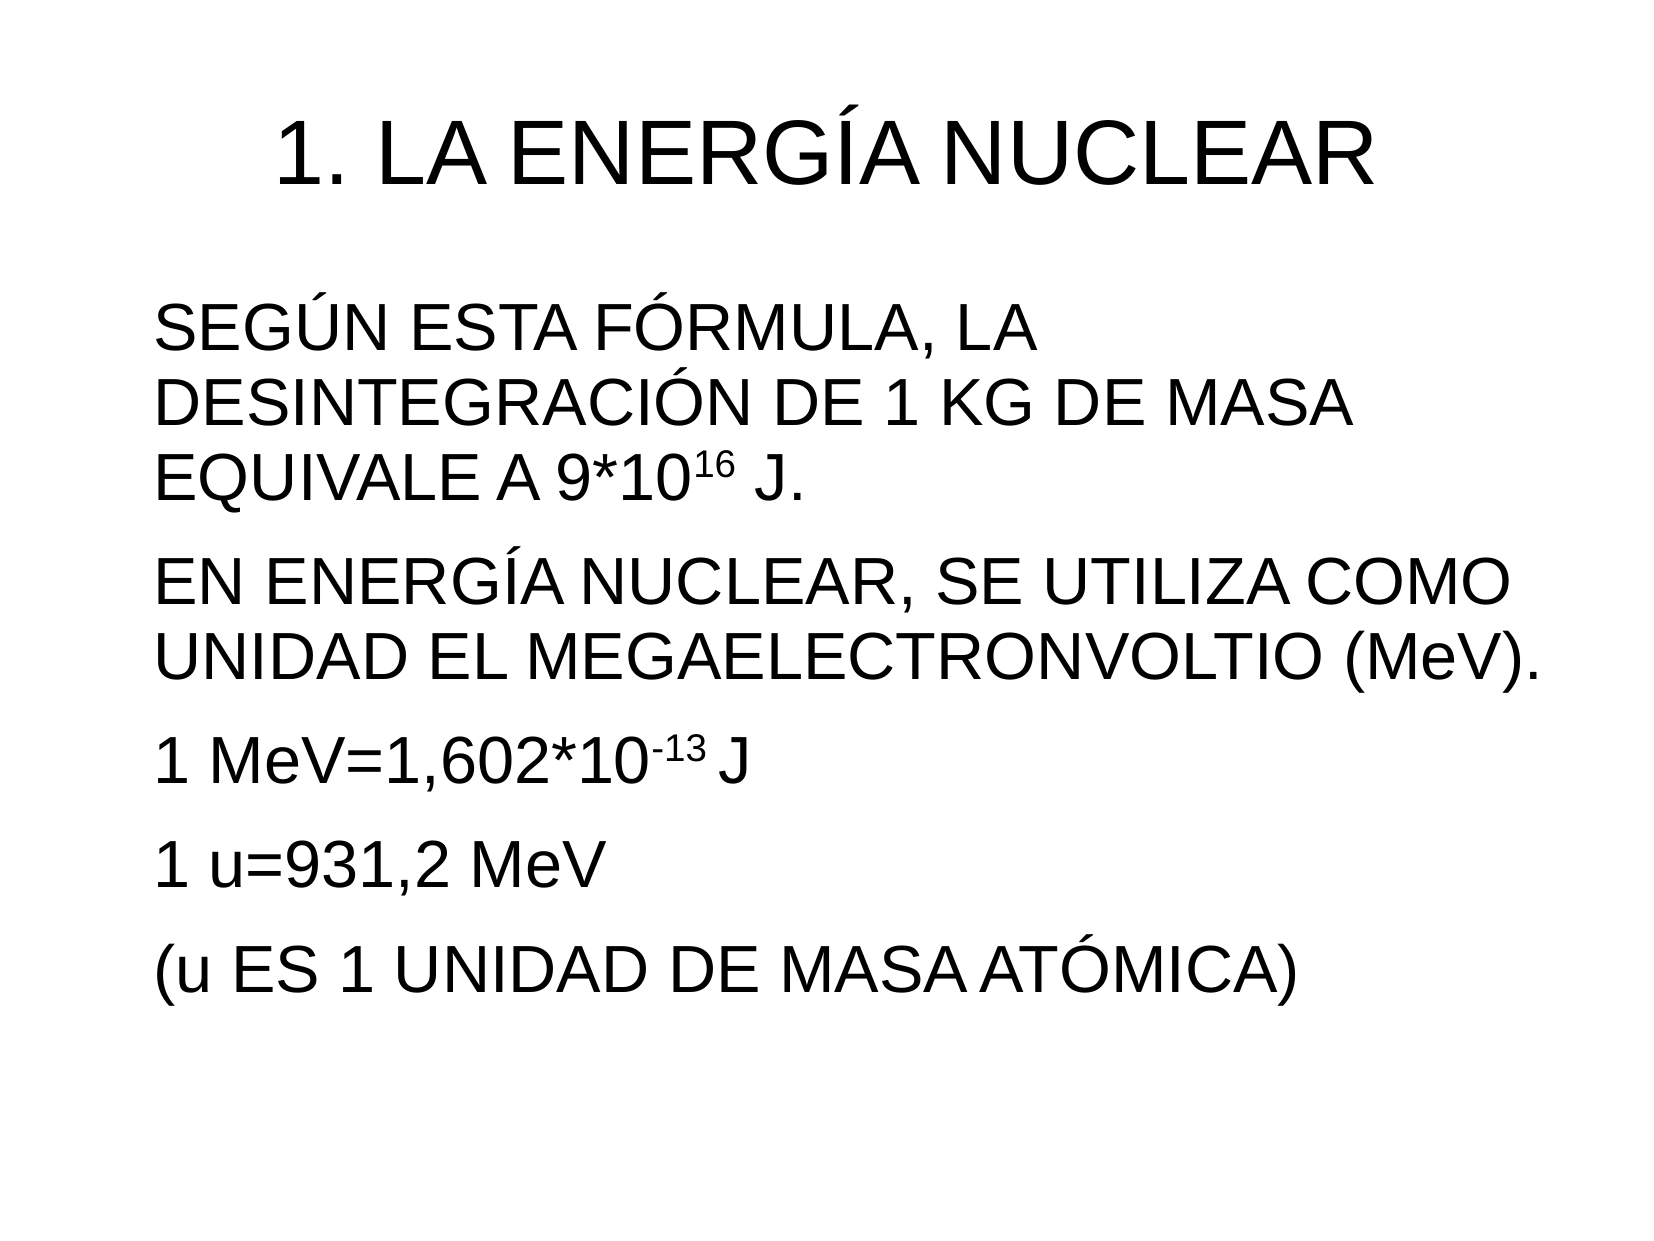

# 1. LA ENERGÍA NUCLEAR
SEGÚN ESTA FÓRMULA, LA DESINTEGRACIÓN DE 1 KG DE MASA EQUIVALE A 9*1016 J.
EN ENERGÍA NUCLEAR, SE UTILIZA COMO UNIDAD EL MEGAELECTRONVOLTIO (MeV).
1 MeV=1,602*10-13 J
1 u=931,2 MeV
(u ES 1 UNIDAD DE MASA ATÓMICA)